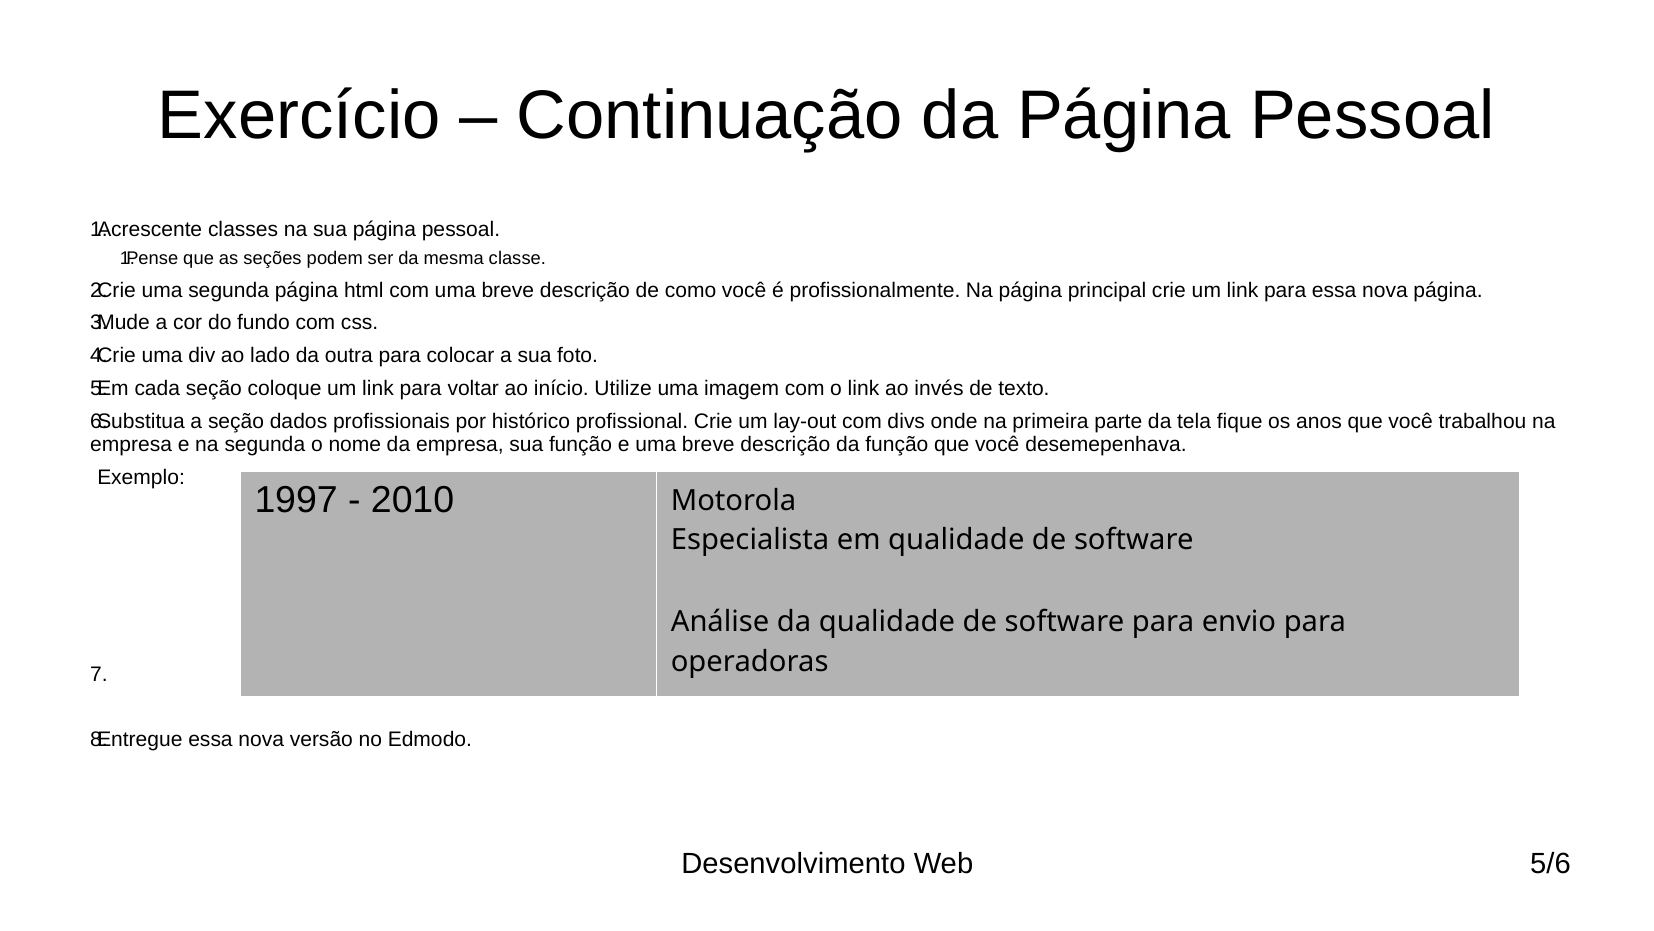

# Exercício – Continuação da Página Pessoal
Acrescente classes na sua página pessoal.
Pense que as seções podem ser da mesma classe.
Crie uma segunda página html com uma breve descrição de como você é profissionalmente. Na página principal crie um link para essa nova página.
Mude a cor do fundo com css.
Crie uma div ao lado da outra para colocar a sua foto.
Em cada seção coloque um link para voltar ao início. Utilize uma imagem com o link ao invés de texto.
Substitua a seção dados profissionais por histórico profissional. Crie um lay-out com divs onde na primeira parte da tela fique os anos que você trabalhou na empresa e na segunda o nome da empresa, sua função e uma breve descrição da função que você desemepenhava.
Exemplo:
Entregue essa nova versão no Edmodo.
| 1997 - 2010 | Motorola Especialista em qualidade de software Análise da qualidade de software para envio para operadoras |
| --- | --- |
Desenvolvimento Web
5